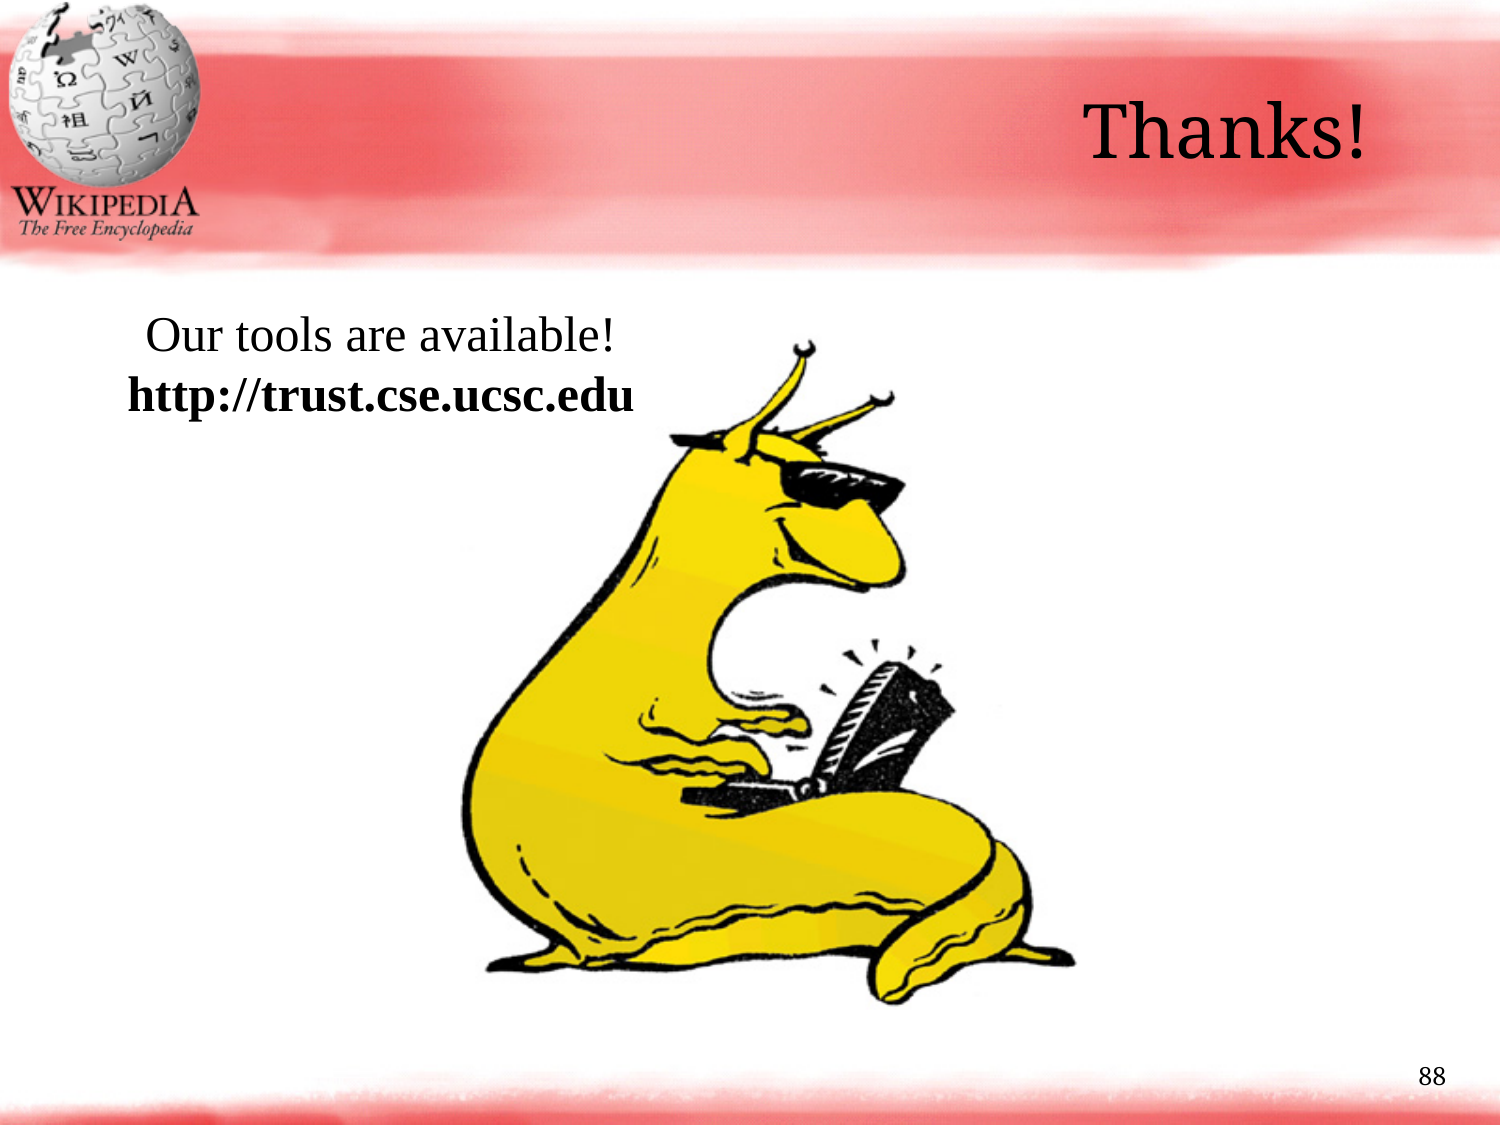

# Thanks!
Our tools are available!
http://trust.cse.ucsc.edu
88